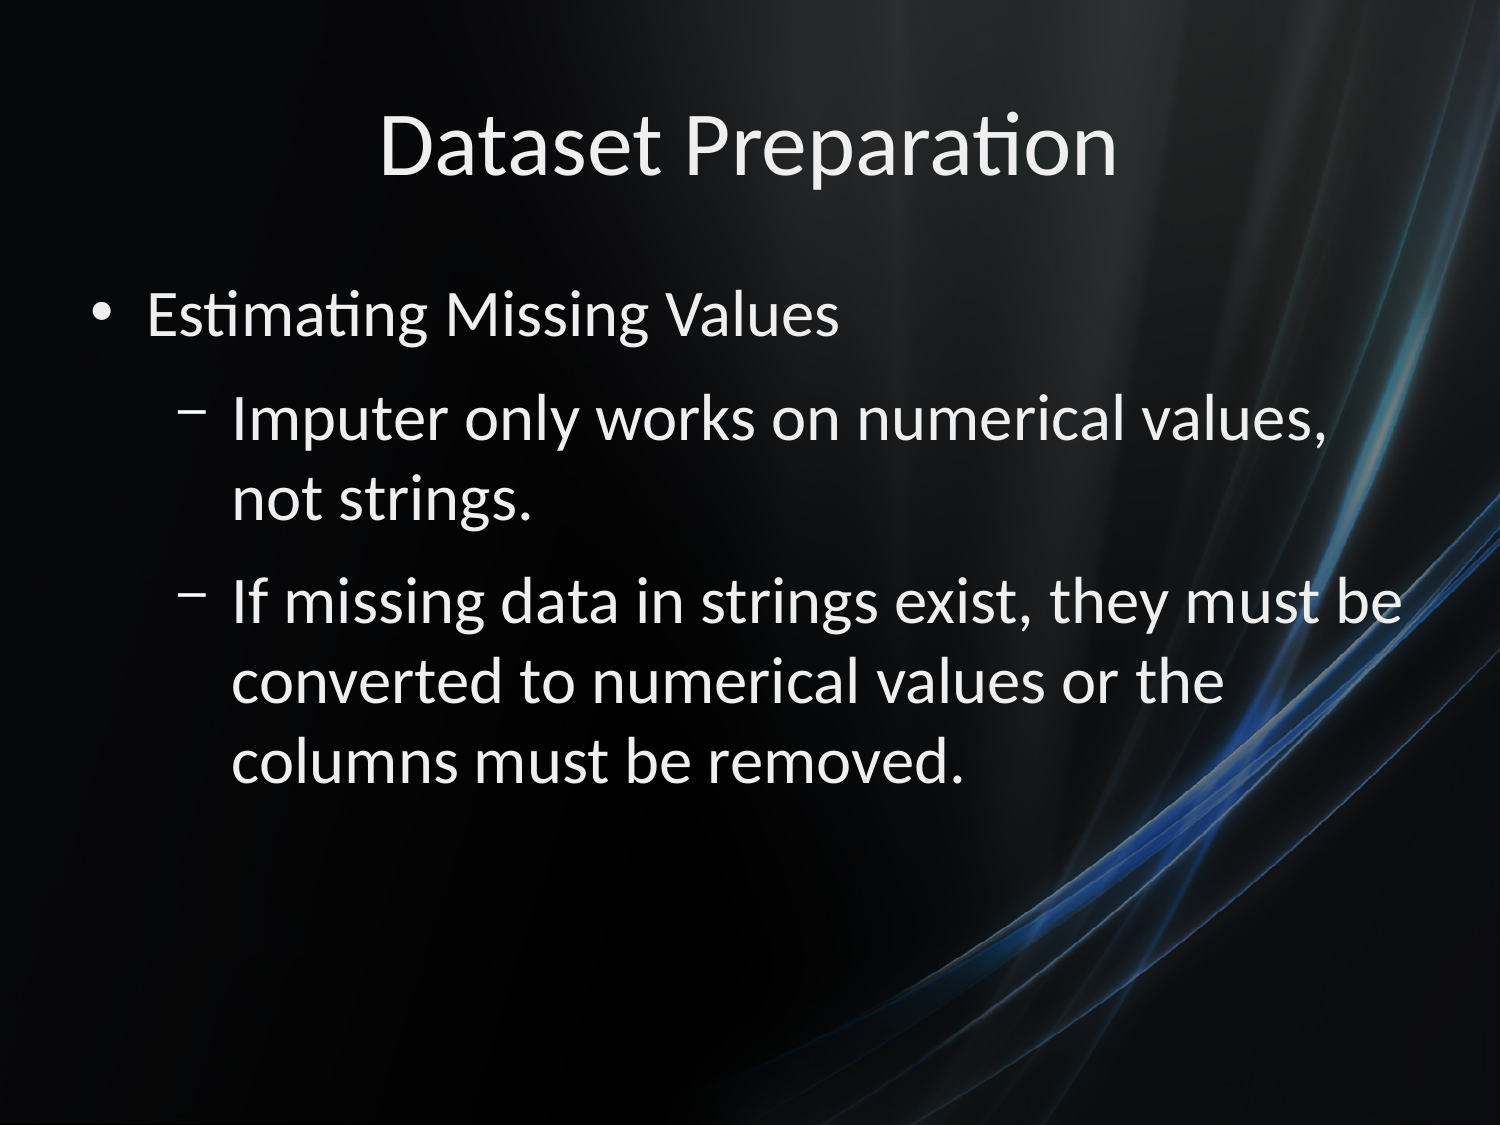

# Dataset Preparation
Estimating Missing Values
Imputer only works on numerical values, not strings.
If missing data in strings exist, they must be converted to numerical values or the columns must be removed.